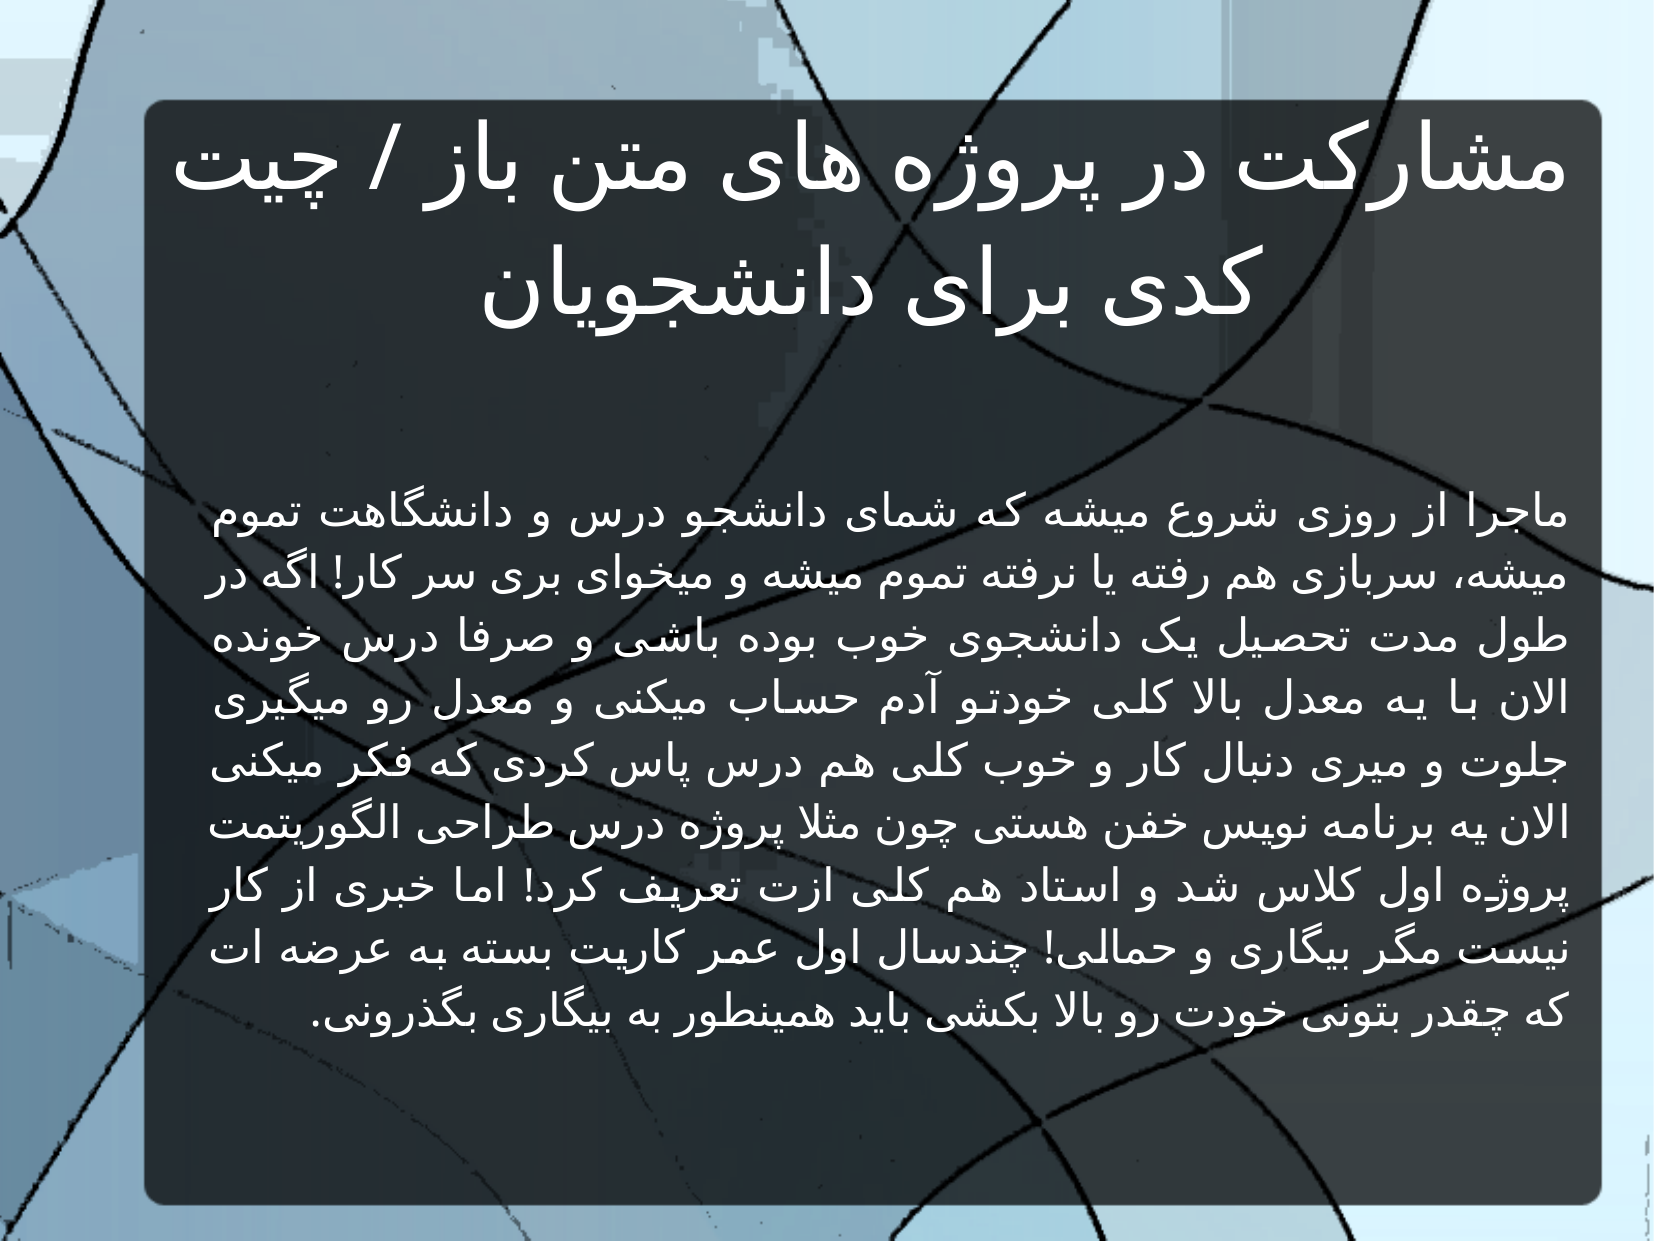

مشارکت در پروژه های متن باز / چیت کدی برای دانشجویان
# ماجرا از روزی شروع میشه که شمای دانشجو درس و دانشگاهت تموم میشه، سربازی هم رفته یا نرفته تموم میشه و میخوای بری سر کار! اگه در طول مدت تحصیل یک دانشجوی خوب بوده باشی و صرفا درس خونده الان با یه معدل بالا کلی خودتو آدم حساب میکنی و معدل رو میگیری جلوت و میری دنبال کار و خوب کلی هم درس پاس کردی که فکر میکنی الان یه برنامه نویس خفن هستی چون مثلا پروژه درس طراحی الگوریتمت پروژه اول کلاس شد و استاد هم کلی ازت تعریف کرد! اما خبری از کار نیست مگر بیگاری و حمالی! چندسال اول عمر کاریت بسته به عرضه ات که چقدر بتونی خودت رو بالا بکشی باید همینطور به بیگاری بگذرونی.